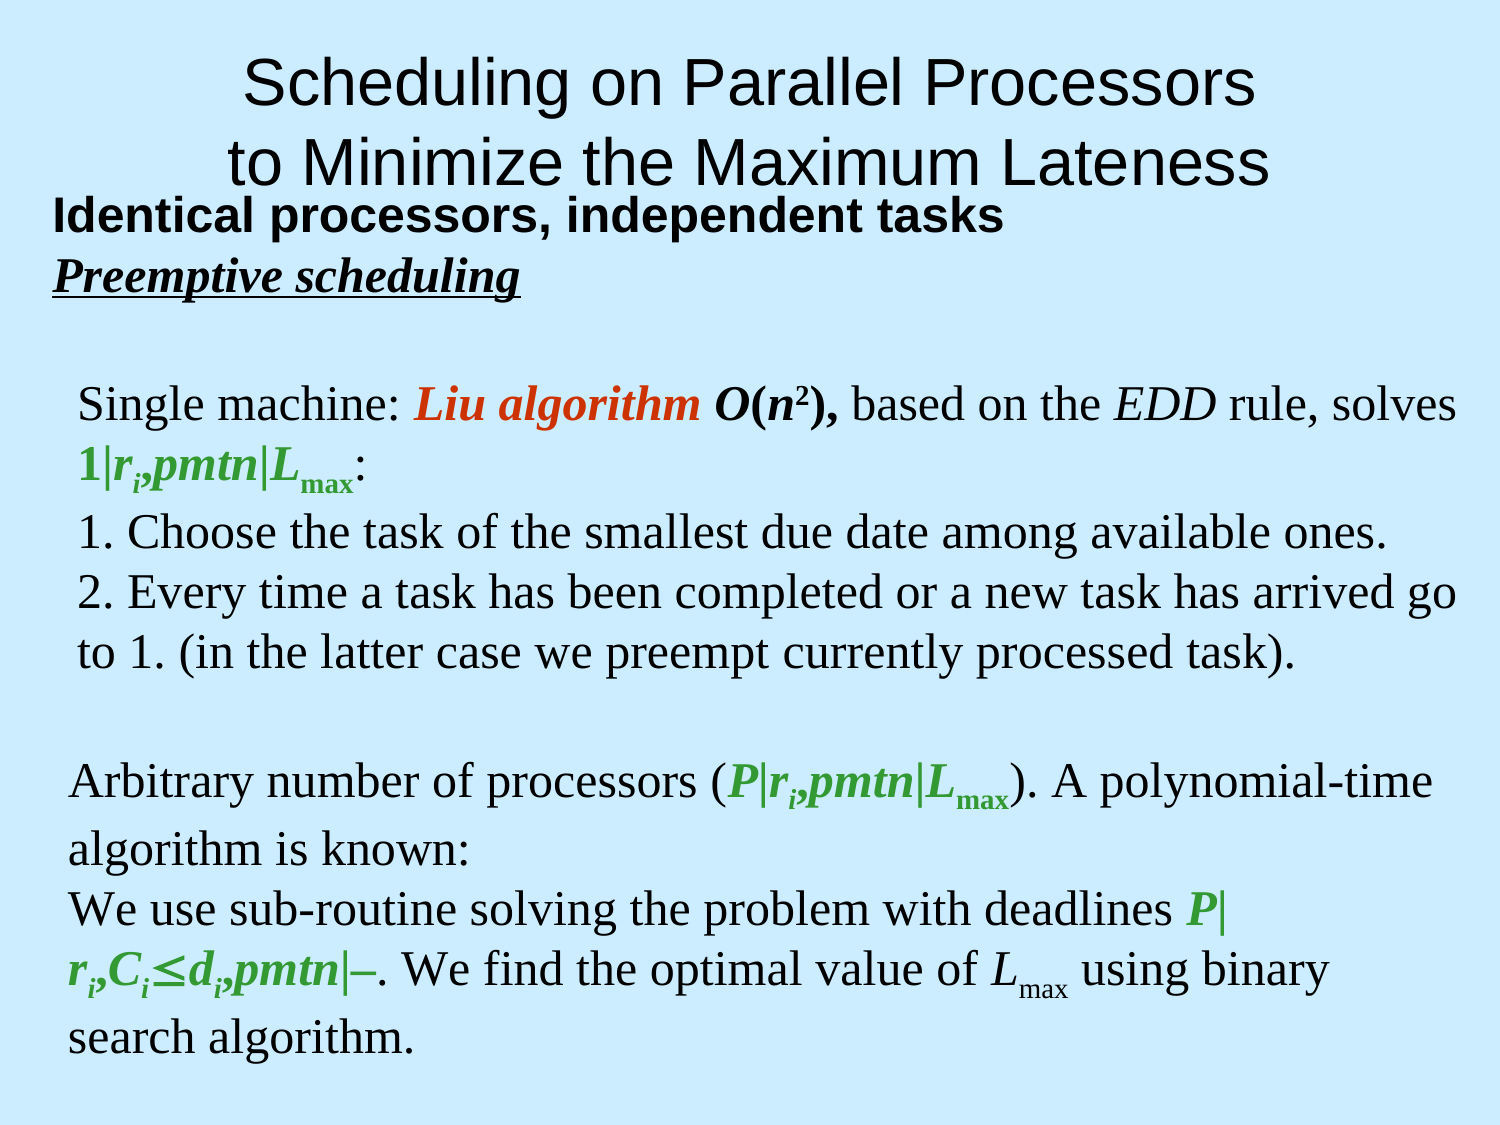

# Scheduling on Parallel Processors to Minimize the Maximum Lateness
Identical processors, independent tasks
Preemptive scheduling
Single machine: Liu algorithm O(n2), based on the EDD rule, solves 1|ri,pmtn|Lmax:
1. Choose the task of the smallest due date among available ones.
2. Every time a task has been completed or a new task has arrived go to 1. (in the latter case we preempt currently processed task).
Arbitrary number of processors (P|ri,pmtn|Lmax). A polynomial-time algorithm is known:
We use sub-routine solving the problem with deadlines P|ri,Cidi,pmtn|–. We find the optimal value of Lmax using binary search algorithm.